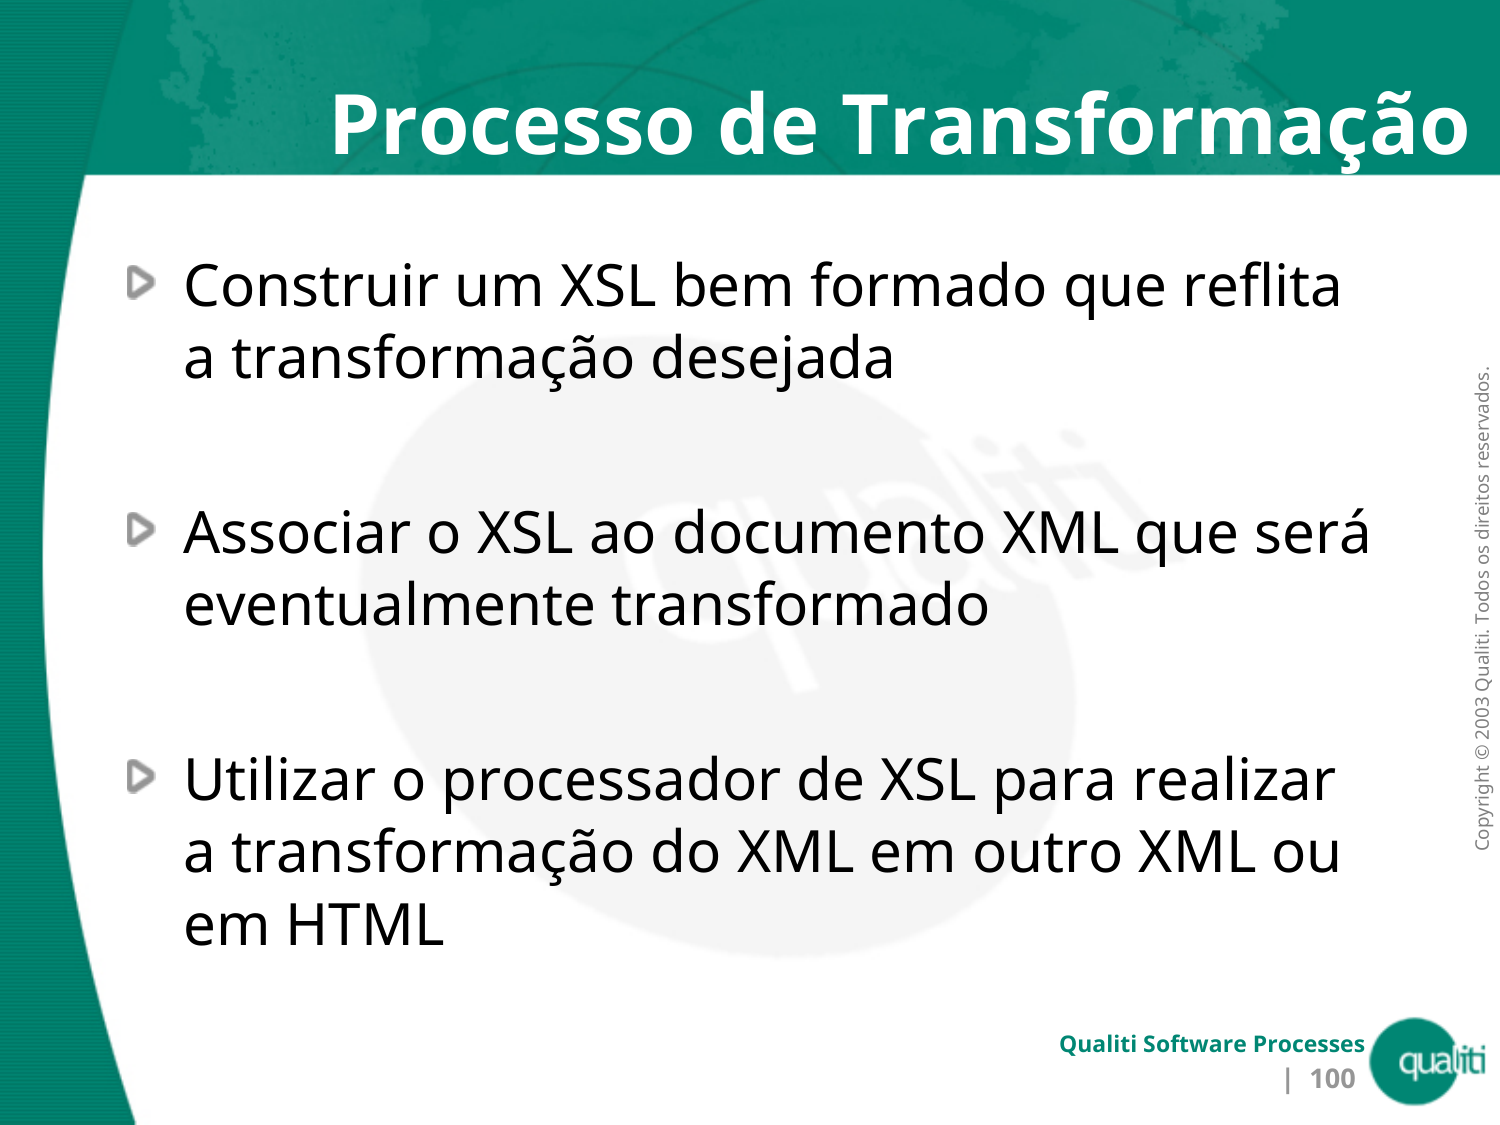

# Processo de Transformação
Construir um XSL bem formado que reflita a transformação desejada
Associar o XSL ao documento XML que será eventualmente transformado
Utilizar o processador de XSL para realizar a transformação do XML em outro XML ou em HTML